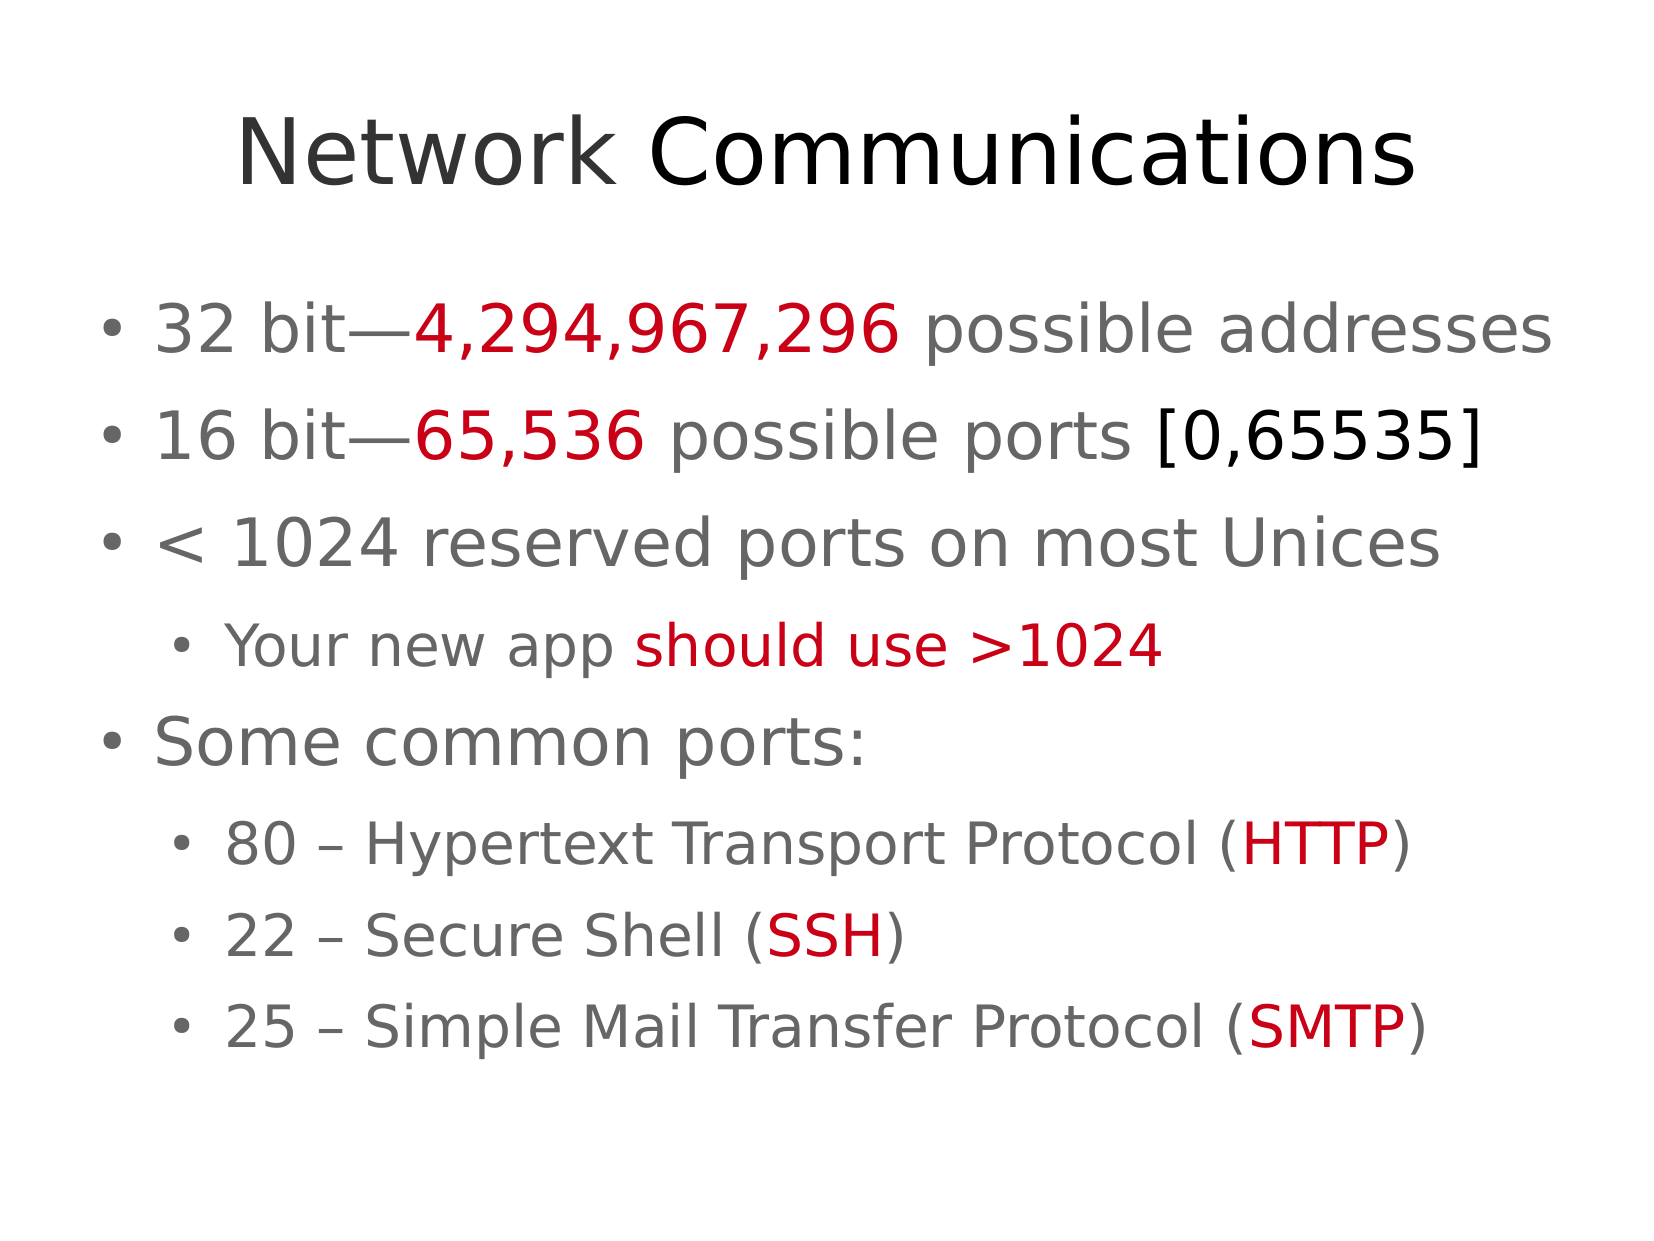

# Network Communications
32 bit—4,294,967,296 possible addresses
16 bit—65,536 possible ports [0,65535]
< 1024 reserved ports on most Unices
Your new app should use >1024
Some common ports:
80 – Hypertext Transport Protocol (HTTP)
22 – Secure Shell (SSH)
25 – Simple Mail Transfer Protocol (SMTP)